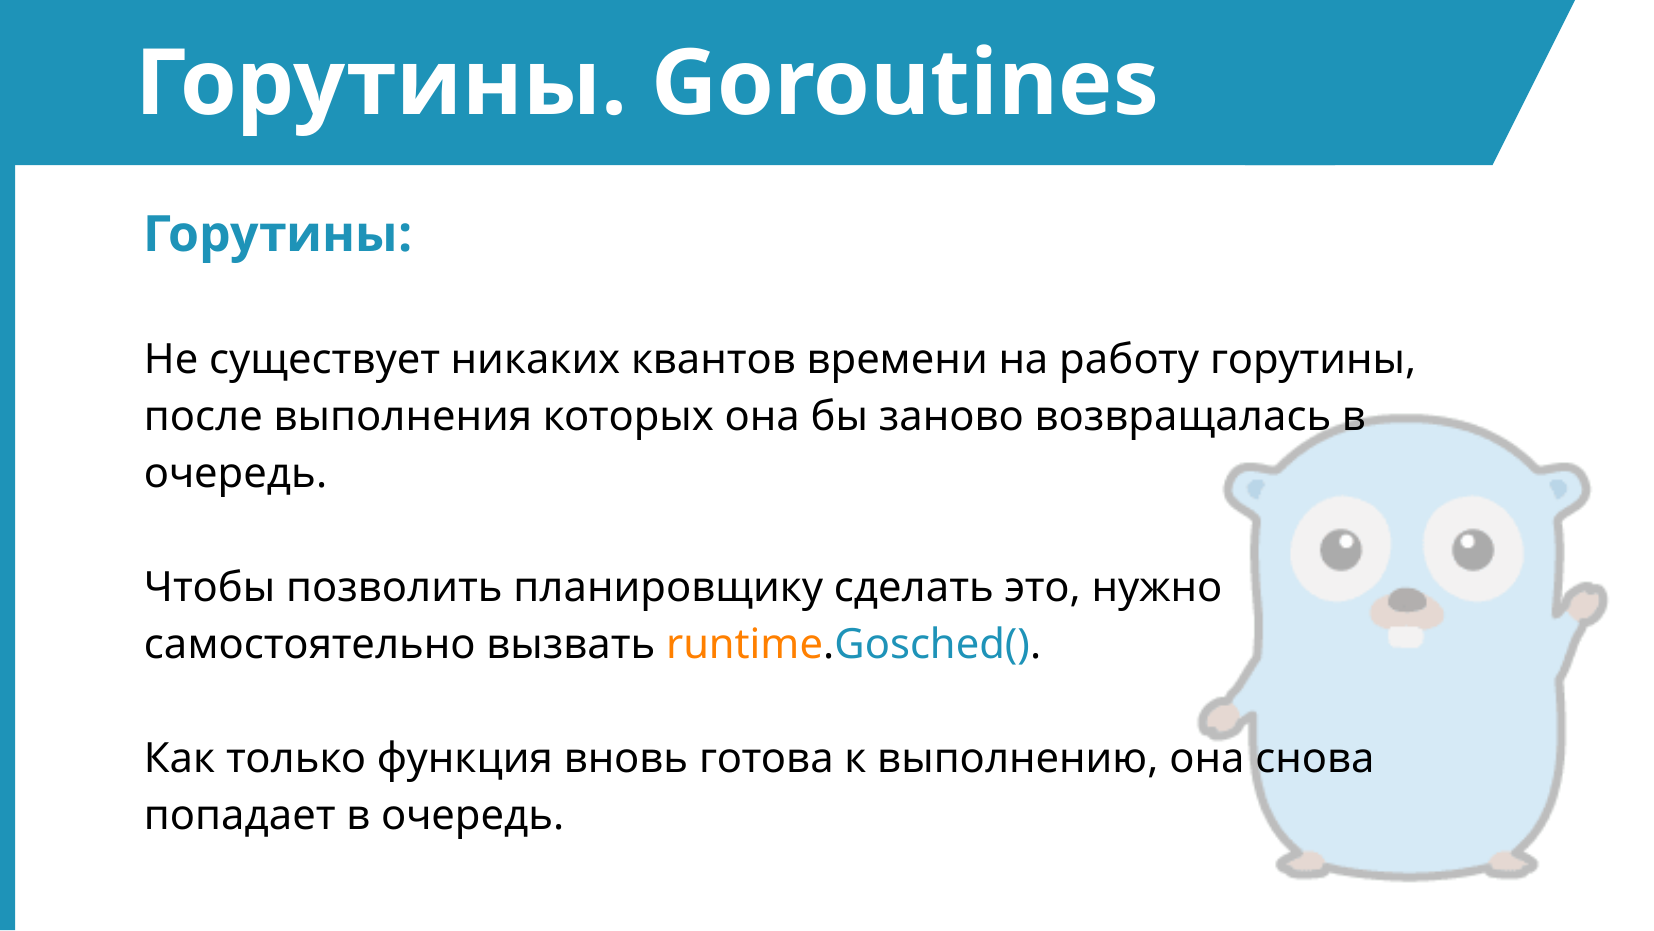

# Горутины. Goroutines
Горутины:
Не существует никаких квантов времени на работу горутины, после выполнения которых она бы заново возвращалась в очередь.
Чтобы позволить планировщику сделать это, нужно самостоятельно вызвать runtime.Gosched().
Как только функция вновь готова к выполнению, она снова попадает в очередь.